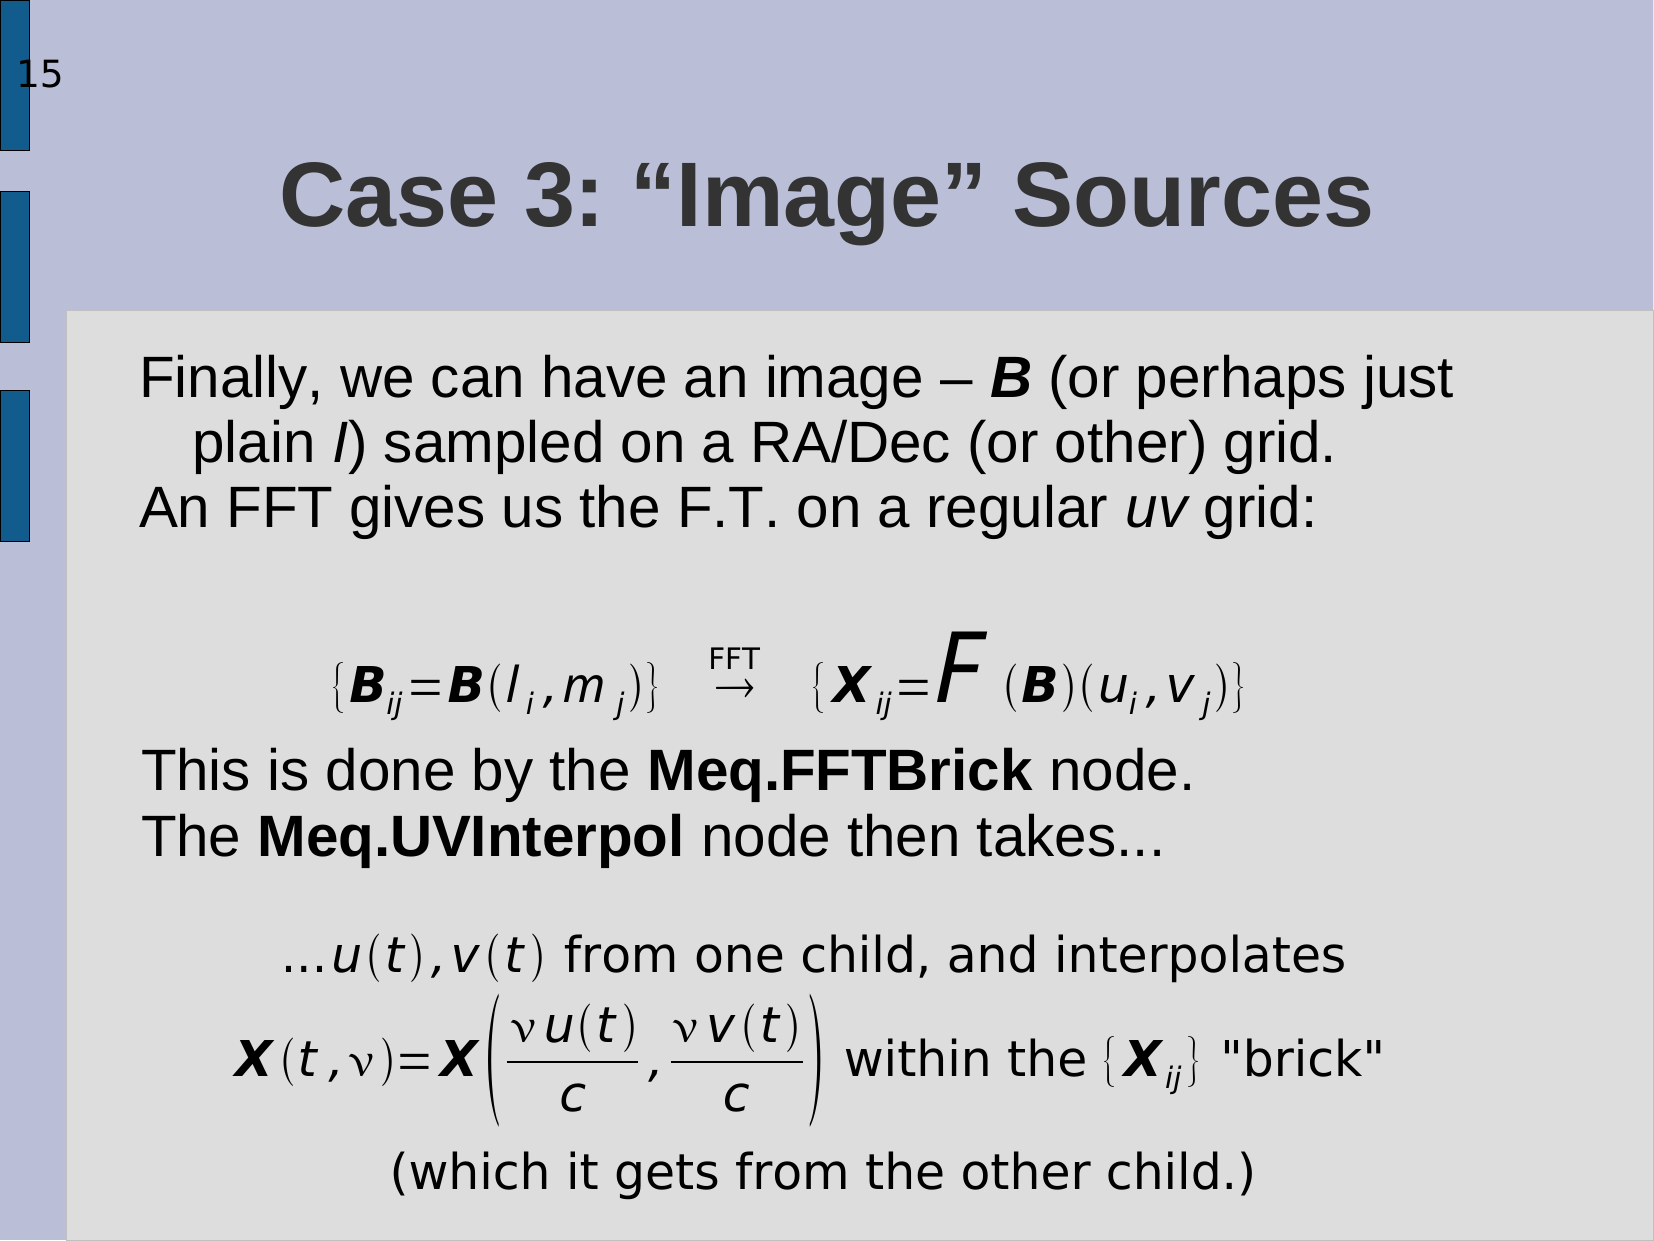

# Case 3: “Image” Sources
Finally, we can have an image – B (or perhaps just plain I) sampled on a RA/Dec (or other) grid.
An FFT gives us the F.T. on a regular uv grid:
This is done by the Meq.FFTBrick node.
The Meq.UVInterpol node then takes...